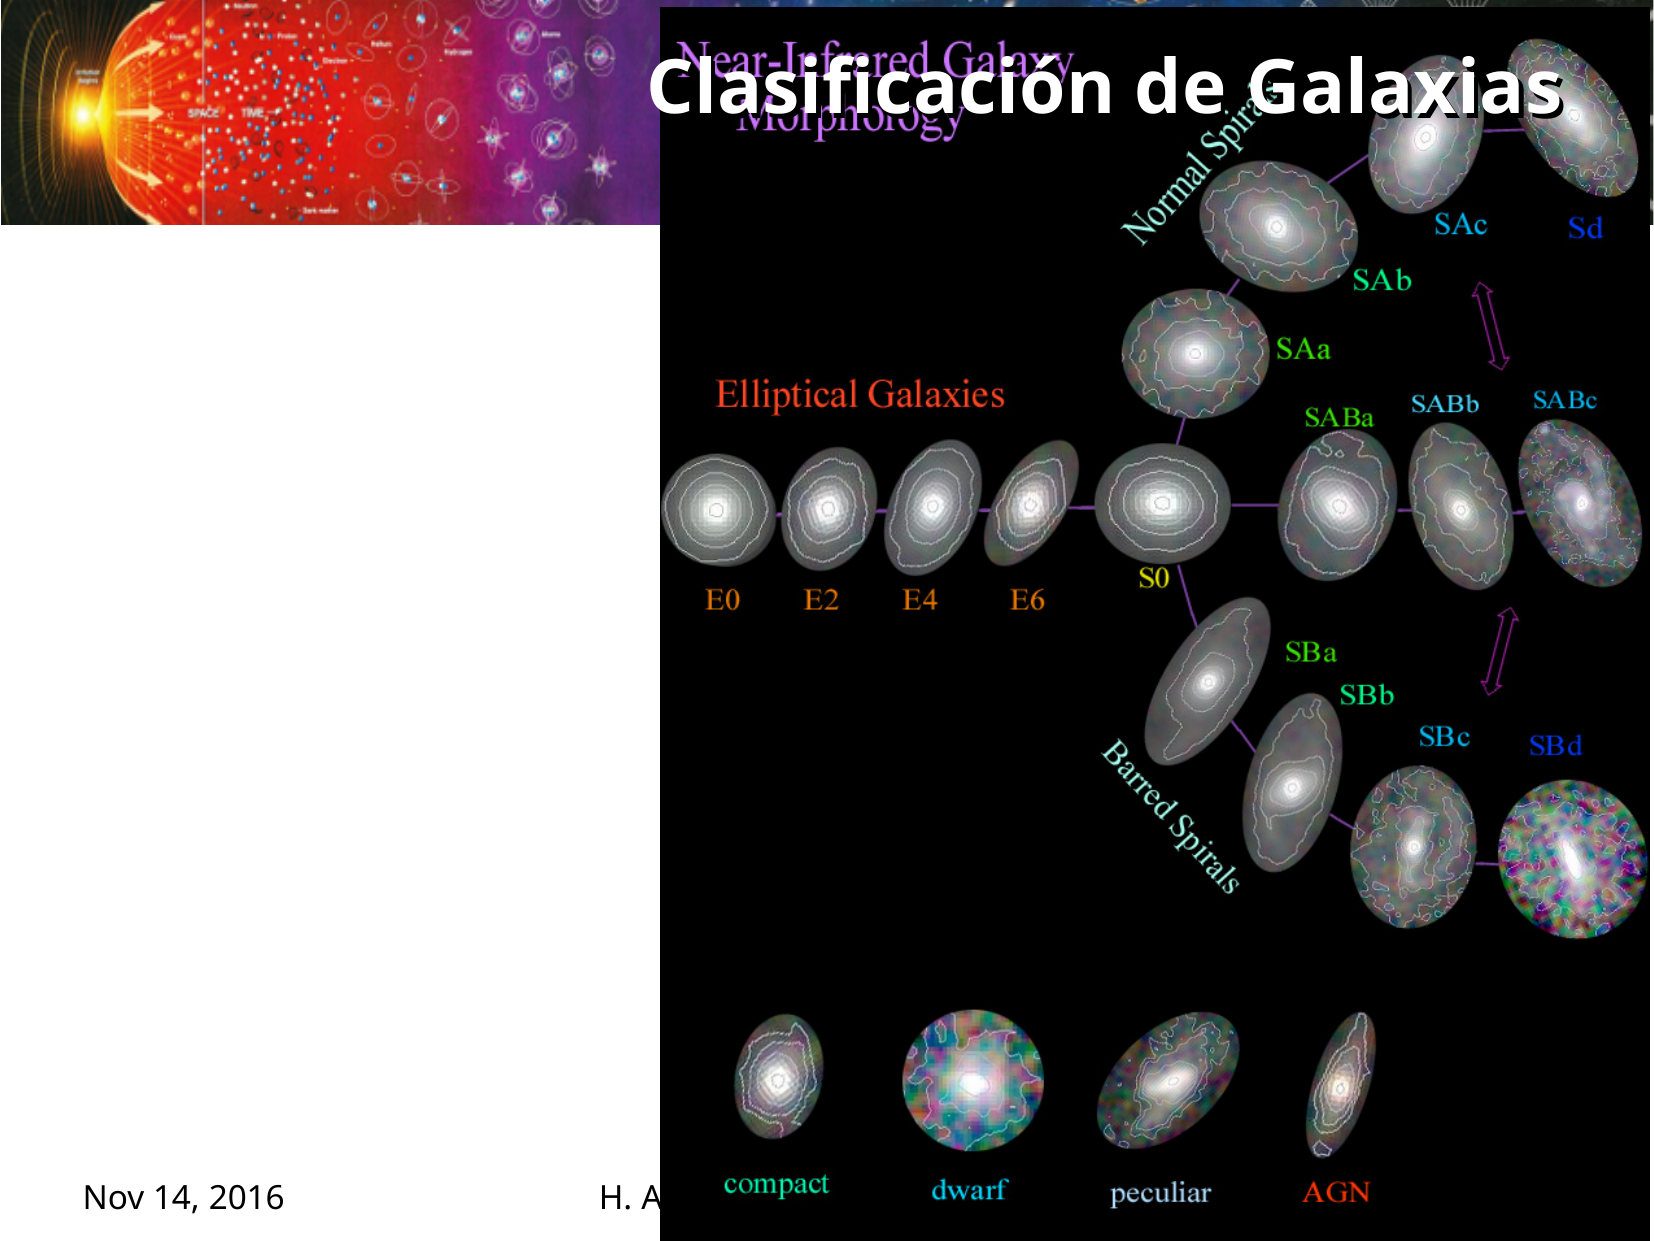

# Clasificación de Galaxias
Nov 14, 2016
H. Asorey - IPAC 2016 - 14/16
50